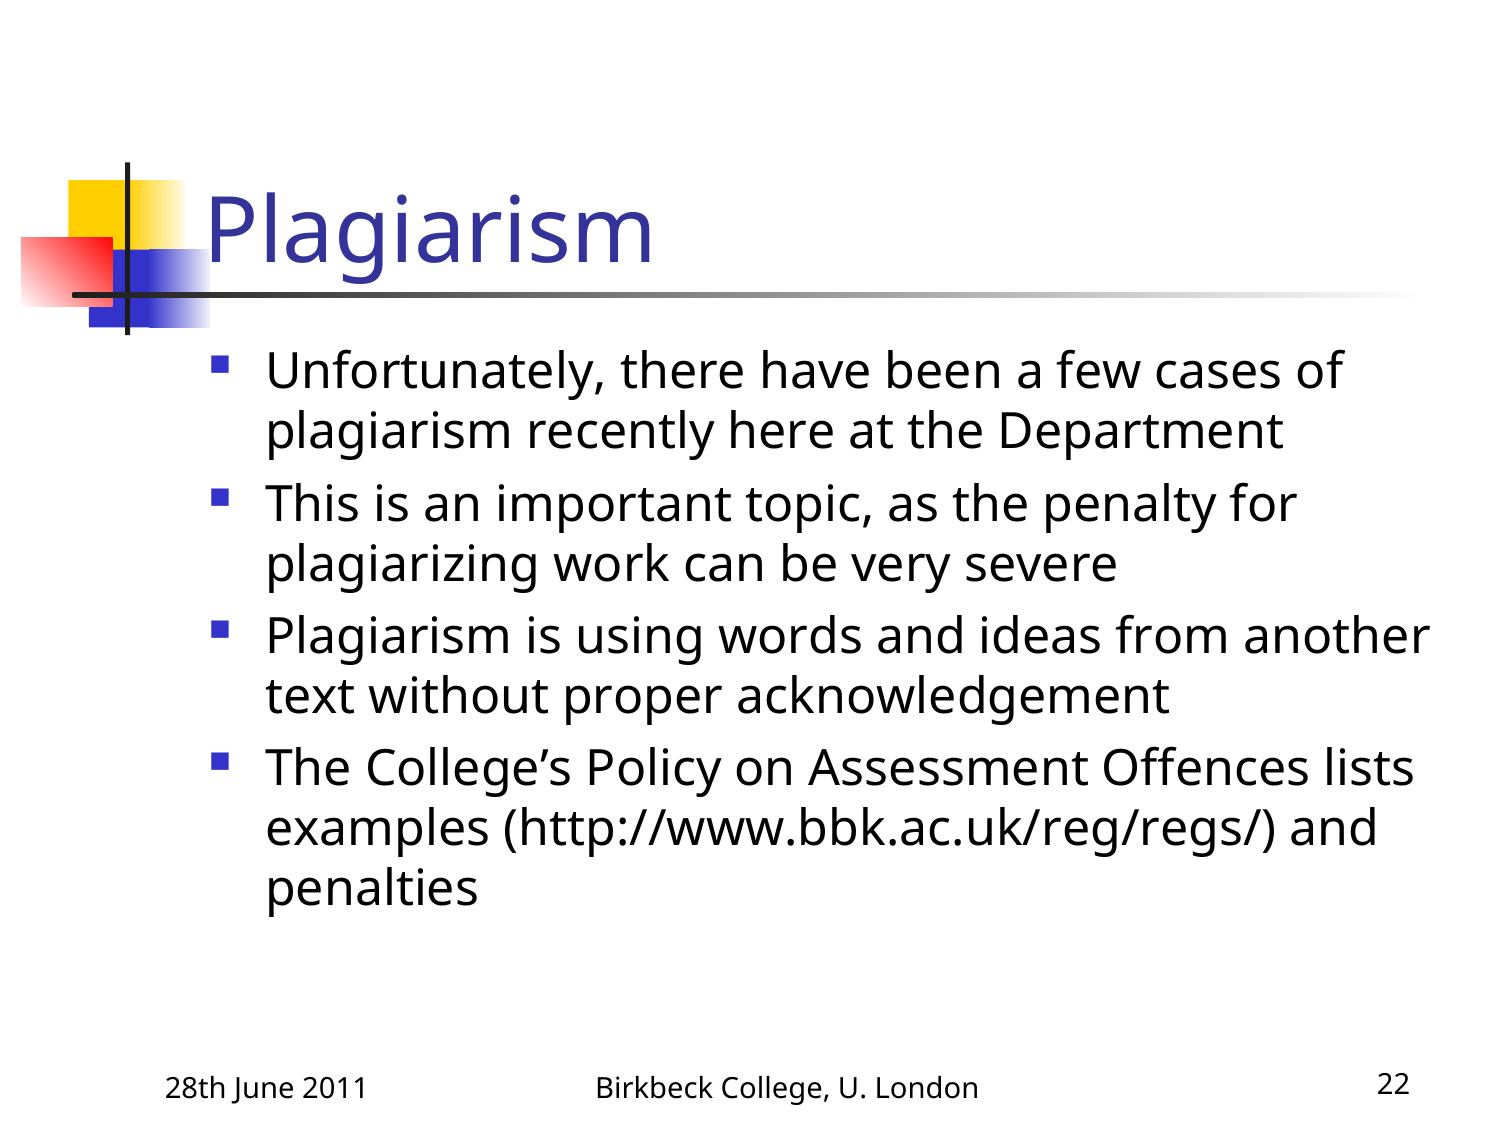

# Plagiarism
Unfortunately, there have been a few cases of plagiarism recently here at the Department
This is an important topic, as the penalty for plagiarizing work can be very severe
Plagiarism is using words and ideas from another text without proper acknowledgement
The College’s Policy on Assessment Offences lists examples (http://www.bbk.ac.uk/reg/regs/) and penalties
28th June 2011
Birkbeck College, U. London